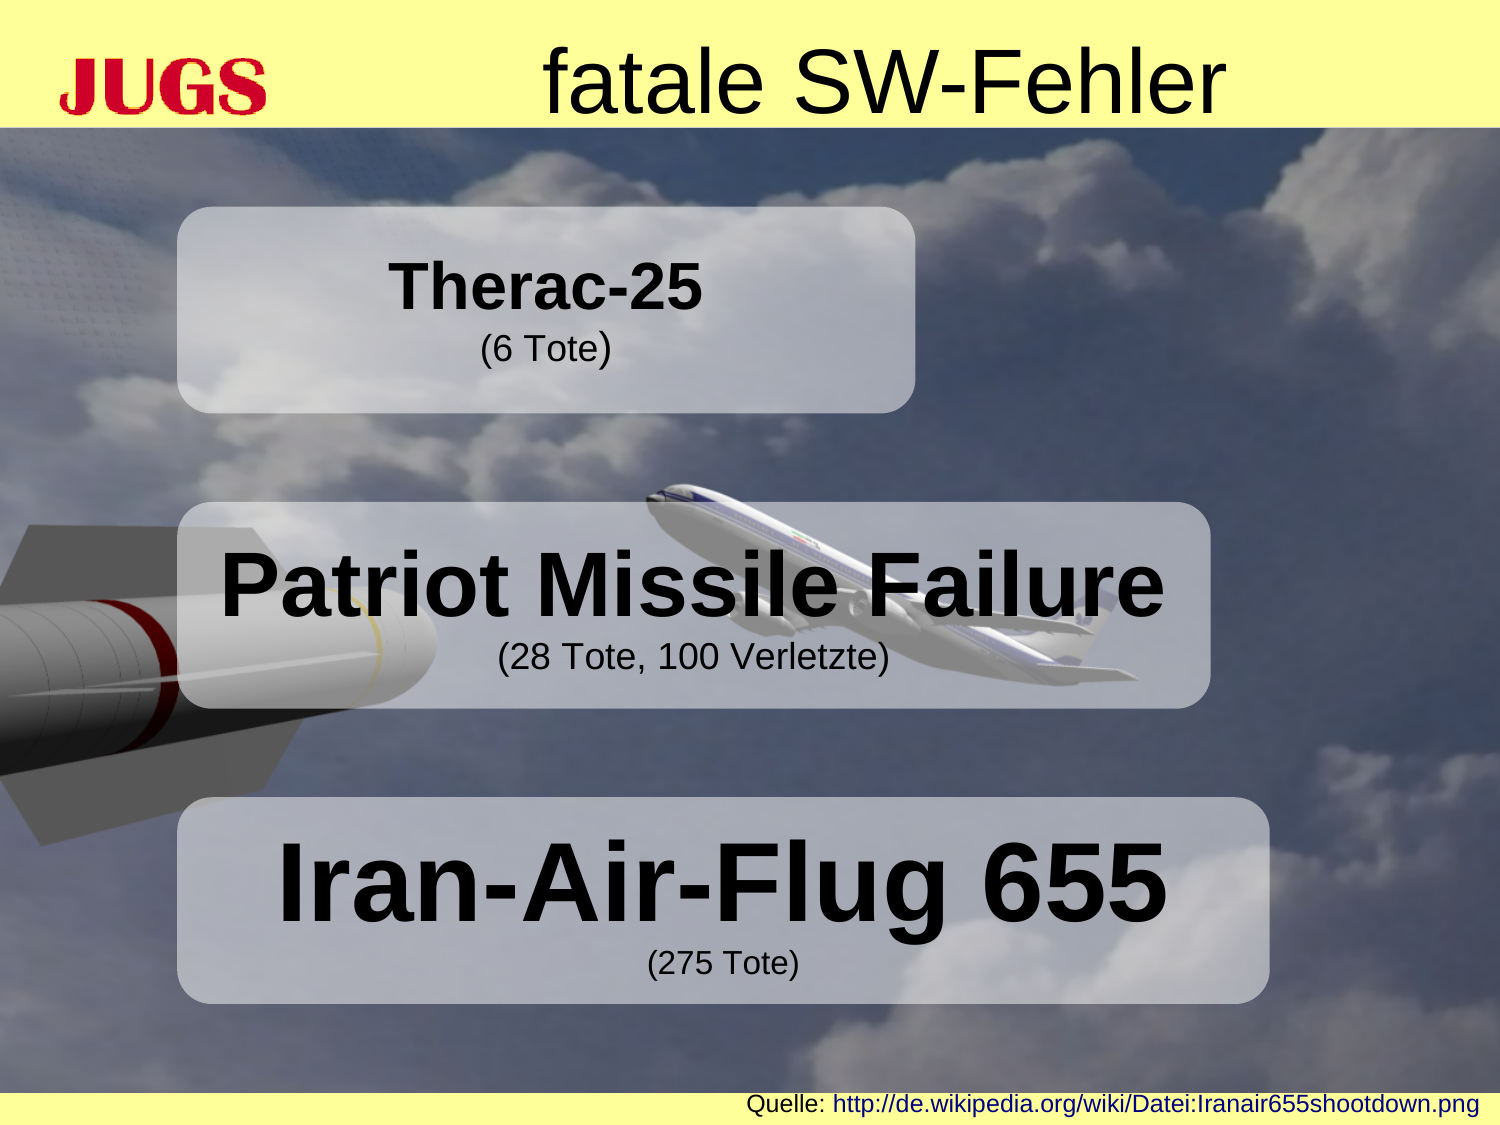

# fatale SW-Fehler
Therac-25
(6 Tote)
Patriot Missile Failure
(28 Tote, 100 Verletzte)
Iran-Air-Flug 655
(275 Tote)
Quelle: http://de.wikipedia.org/wiki/Datei:Iranair655shootdown.png